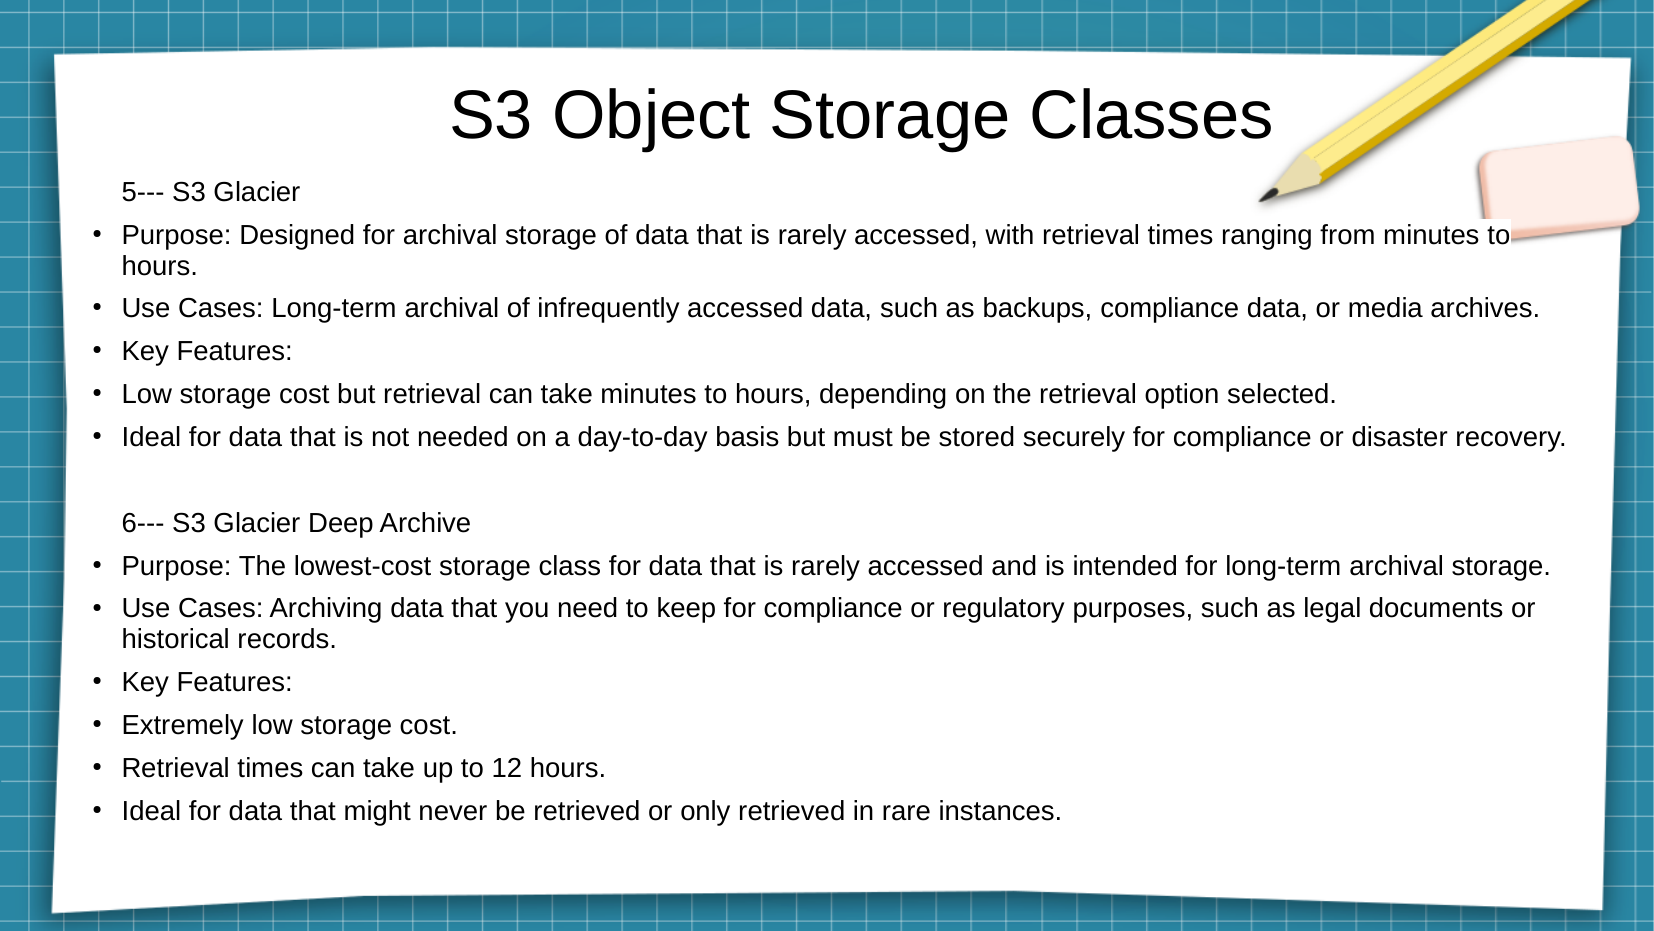

# S3 Object Storage Classes
5--- S3 Glacier
Purpose: Designed for archival storage of data that is rarely accessed, with retrieval times ranging from minutes to hours.
Use Cases: Long-term archival of infrequently accessed data, such as backups, compliance data, or media archives.
Key Features:
Low storage cost but retrieval can take minutes to hours, depending on the retrieval option selected.
Ideal for data that is not needed on a day-to-day basis but must be stored securely for compliance or disaster recovery.
6--- S3 Glacier Deep Archive
Purpose: The lowest-cost storage class for data that is rarely accessed and is intended for long-term archival storage.
Use Cases: Archiving data that you need to keep for compliance or regulatory purposes, such as legal documents or historical records.
Key Features:
Extremely low storage cost.
Retrieval times can take up to 12 hours.
Ideal for data that might never be retrieved or only retrieved in rare instances.